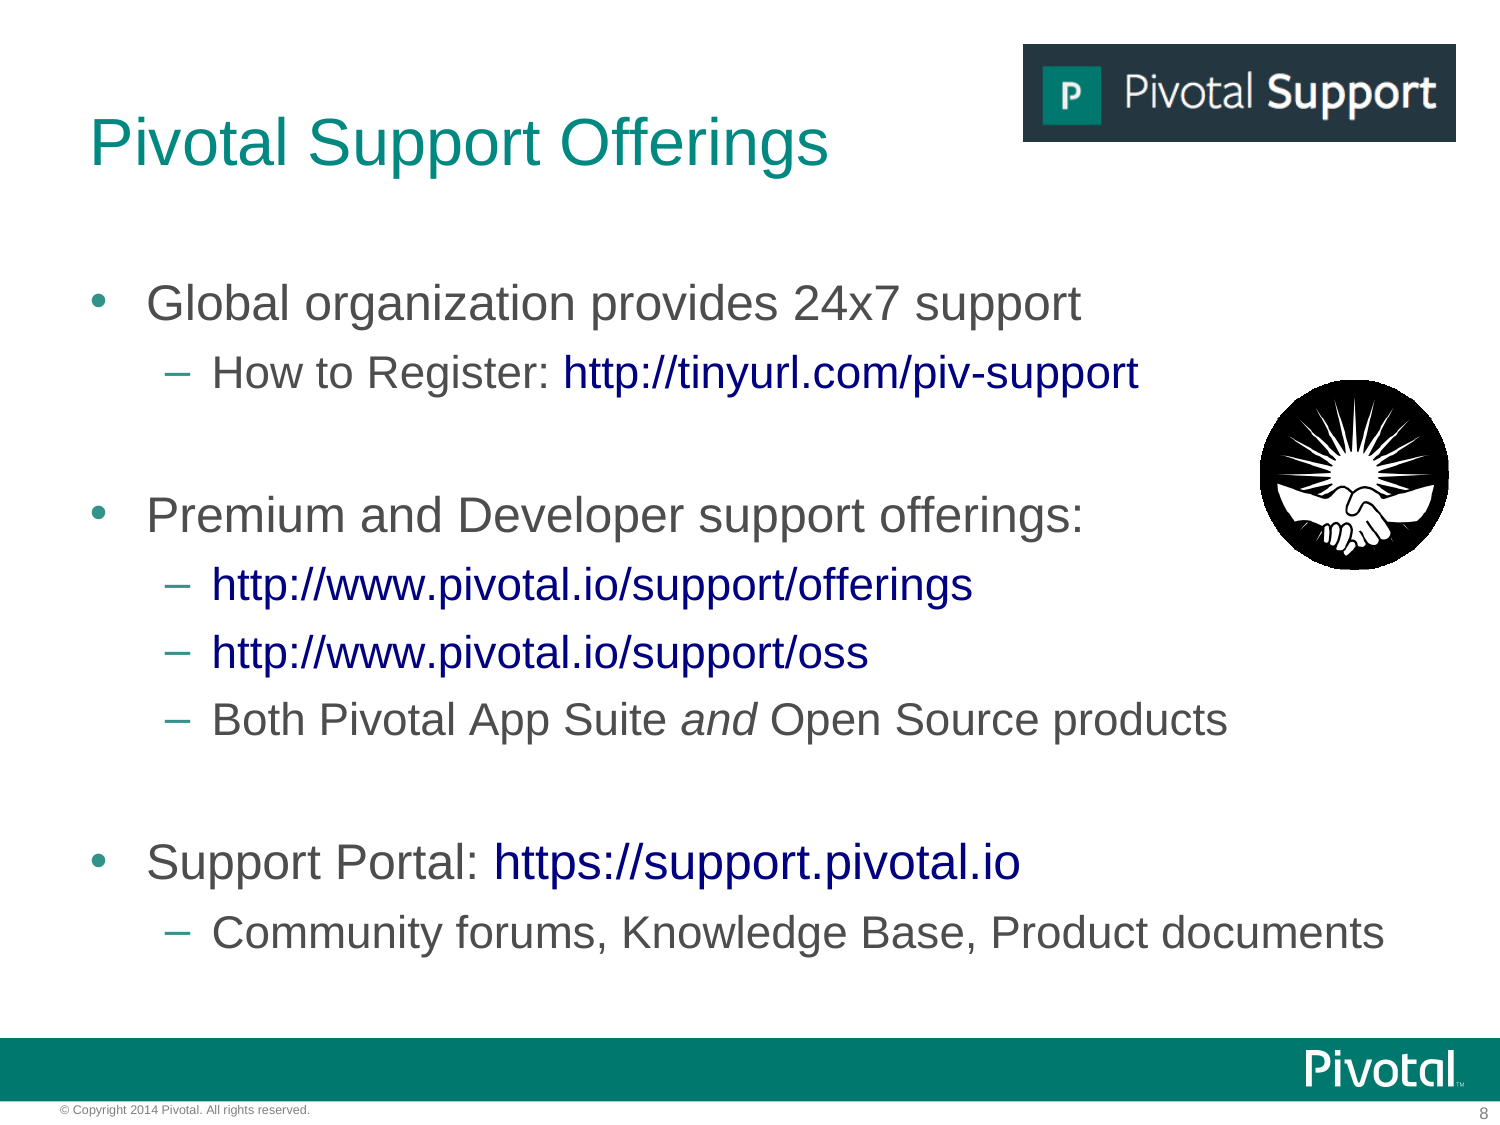

# Pivotal Support Offerings
Global organization provides 24x7 support
How to Register: http://tinyurl.com/piv-support
Premium and Developer support offerings:
http://www.pivotal.io/support/offerings
http://www.pivotal.io/support/oss
Both Pivotal App Suite and Open Source products
Support Portal: https://support.pivotal.io
Community forums, Knowledge Base, Product documents